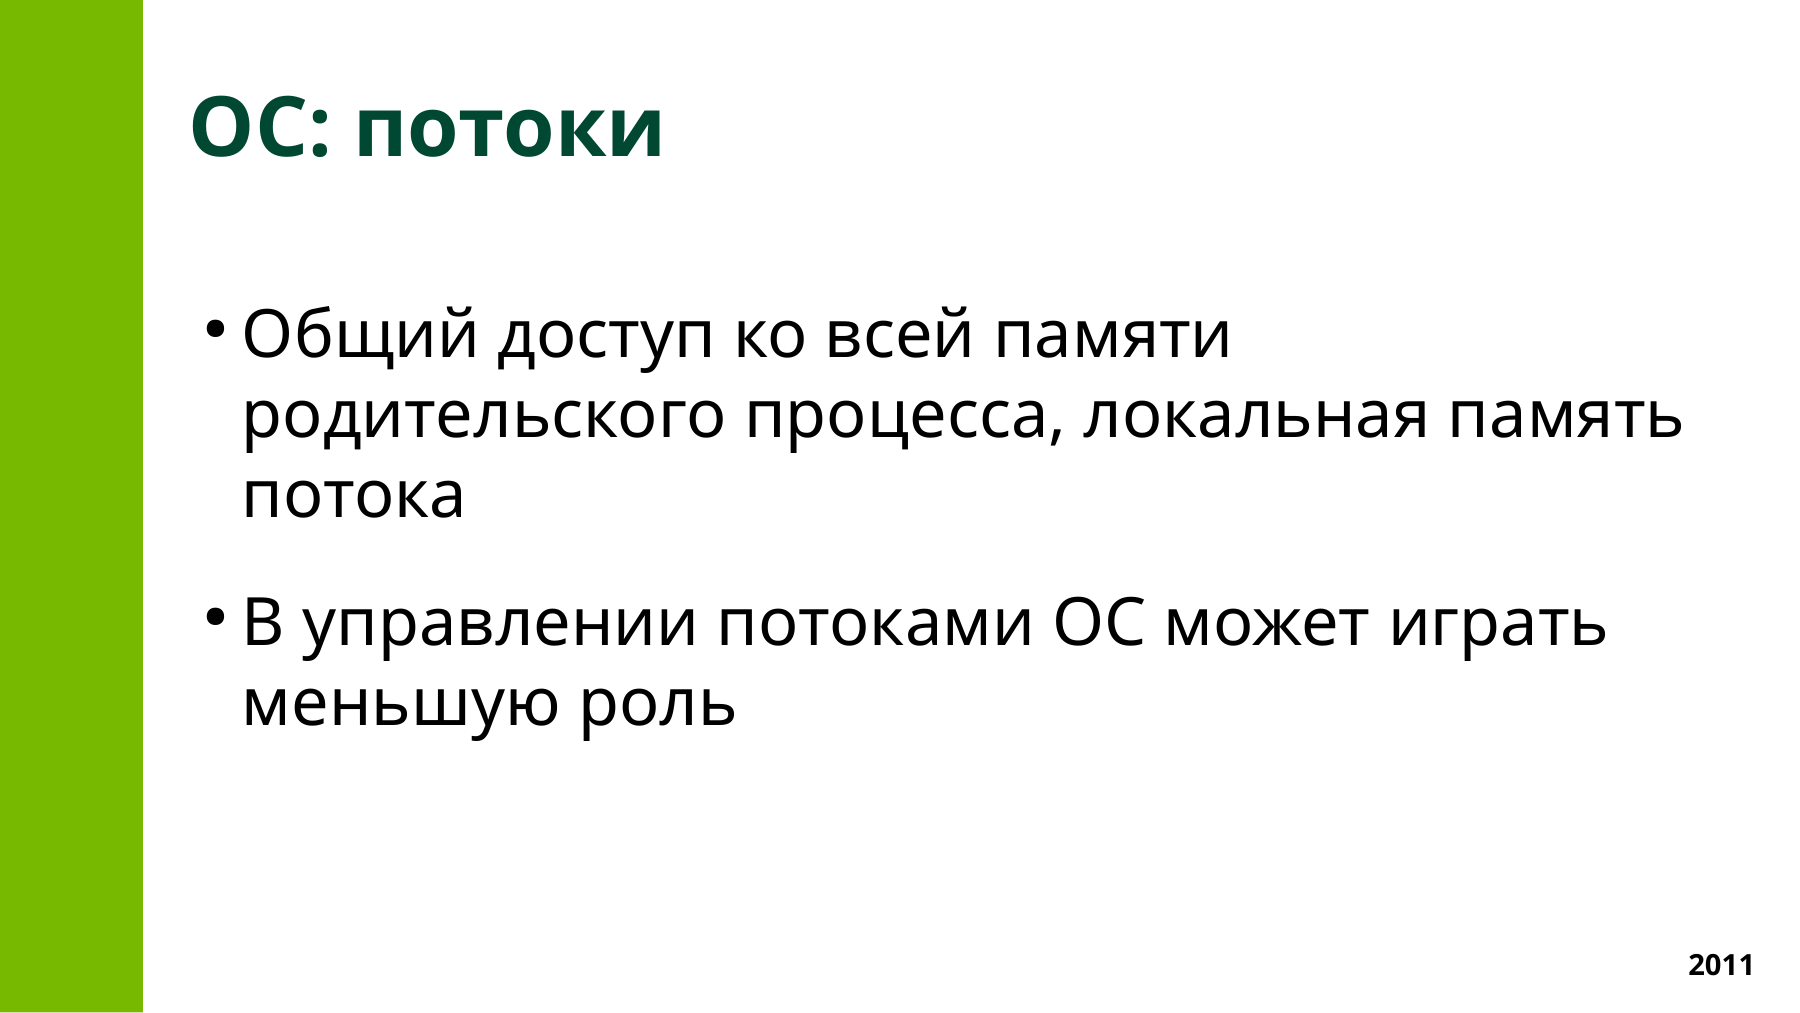

# ОС: потоки
Общий доступ ко всей памяти родительского процесса, локальная память потока
В управлении потоками ОС может играть меньшую роль